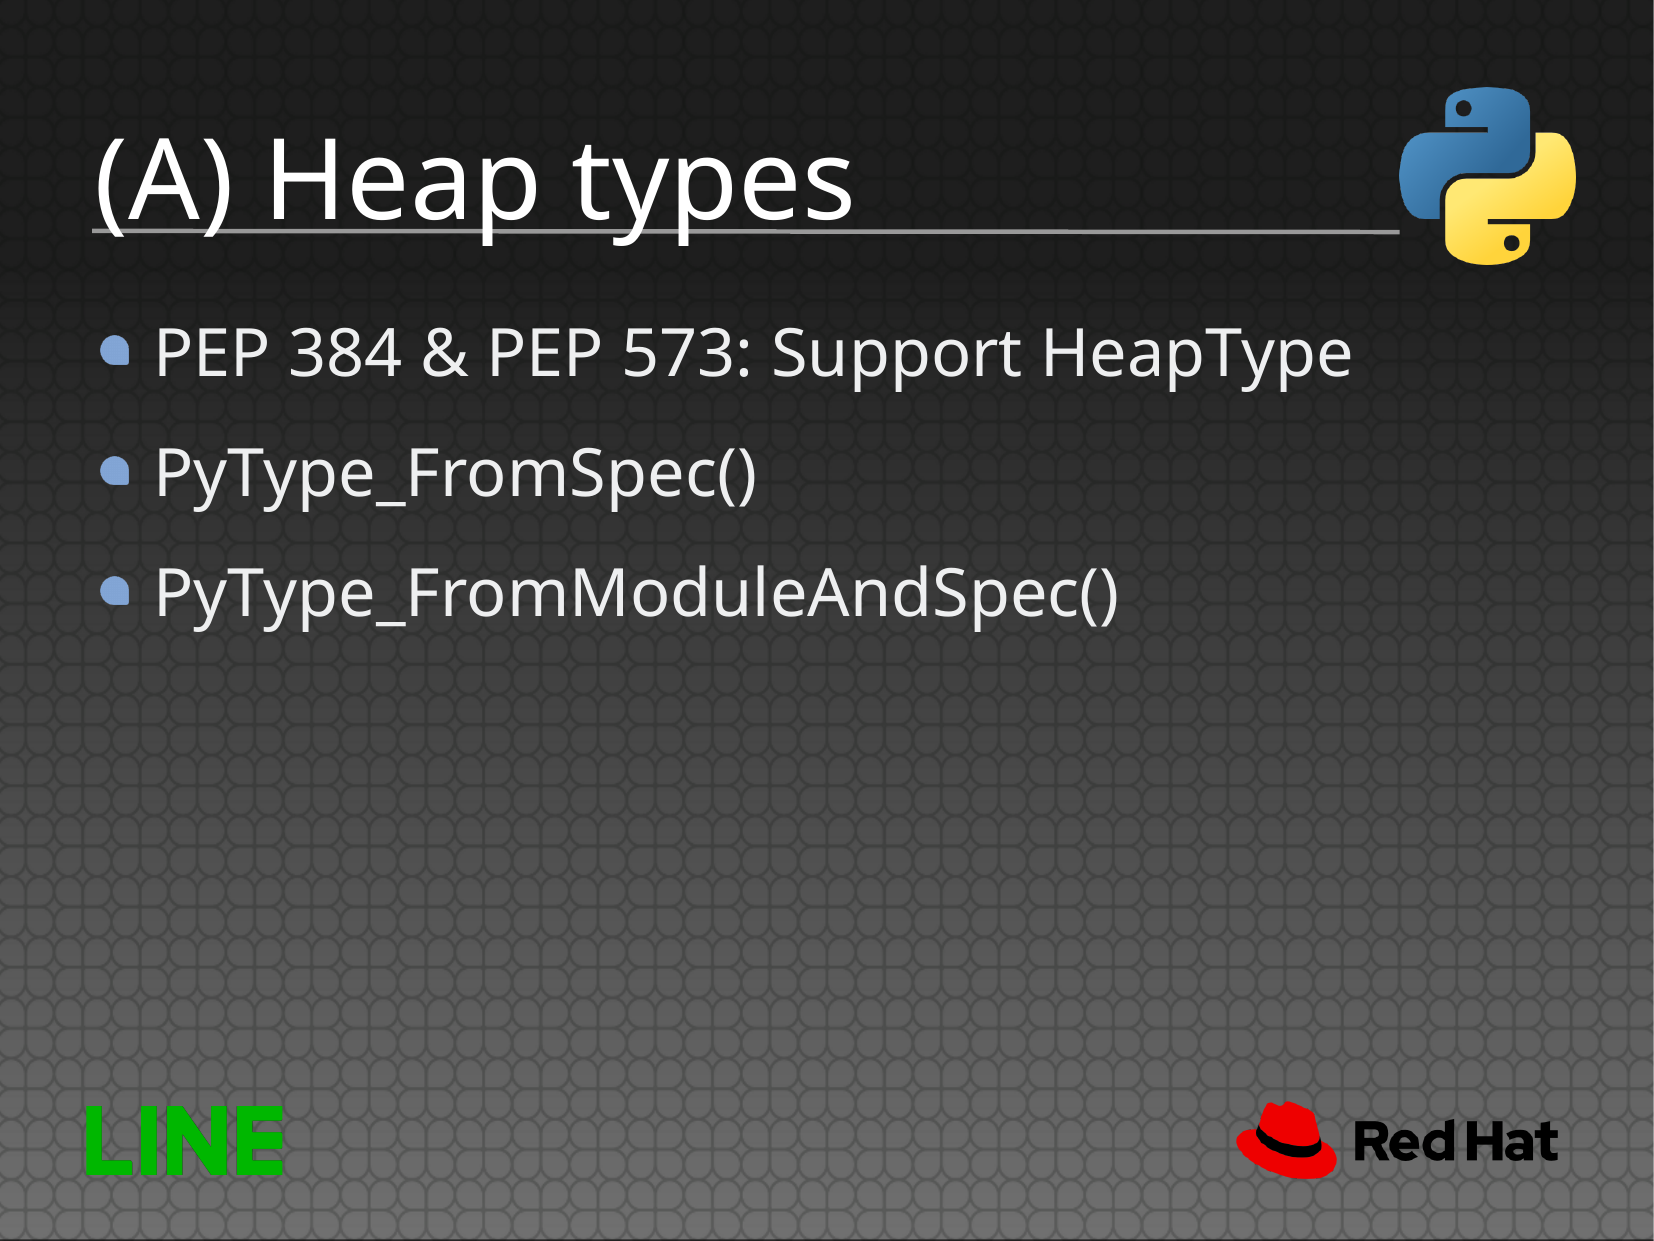

(A) Heap types
# PEP 384 & PEP 573: Support HeapType
PyType_FromSpec()
PyType_FromModuleAndSpec()